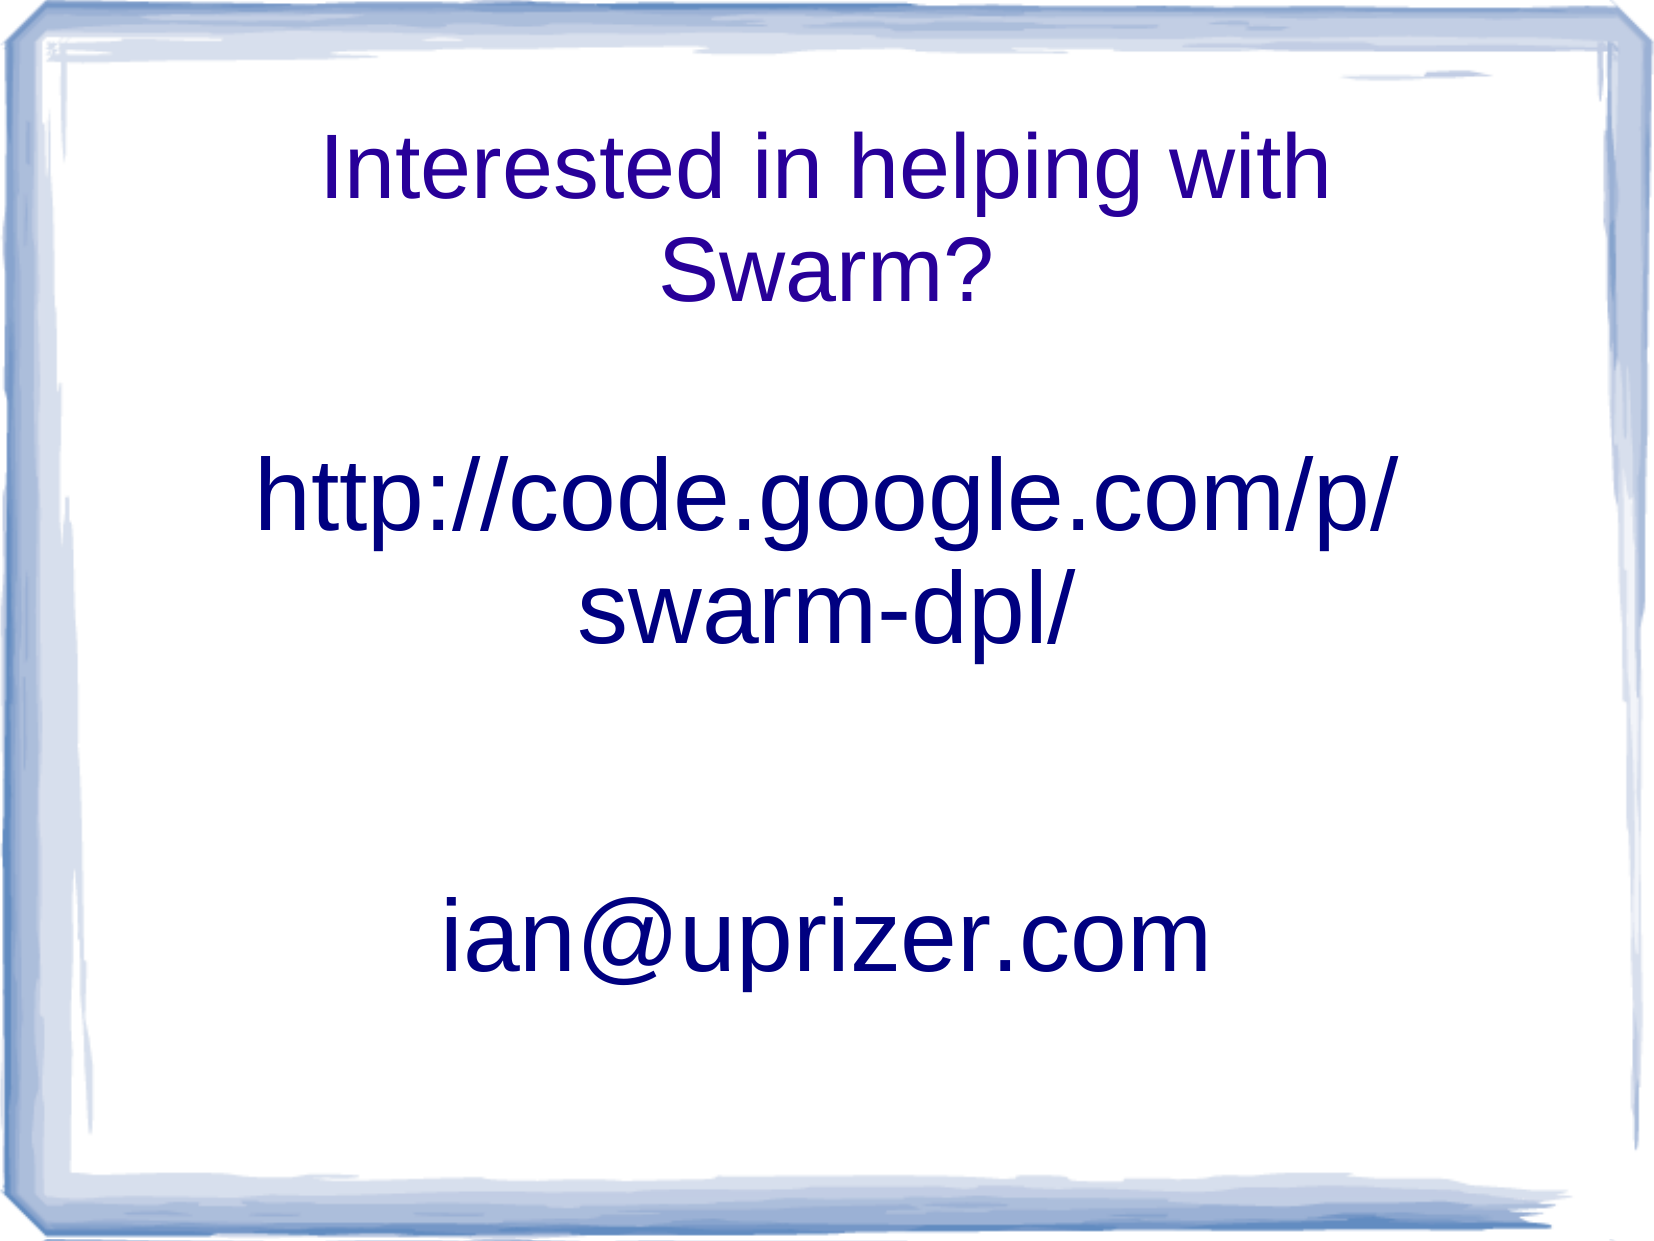

# Interested in helping with Swarm?
http://code.google.com/p/swarm-dpl/
ian@uprizer.com